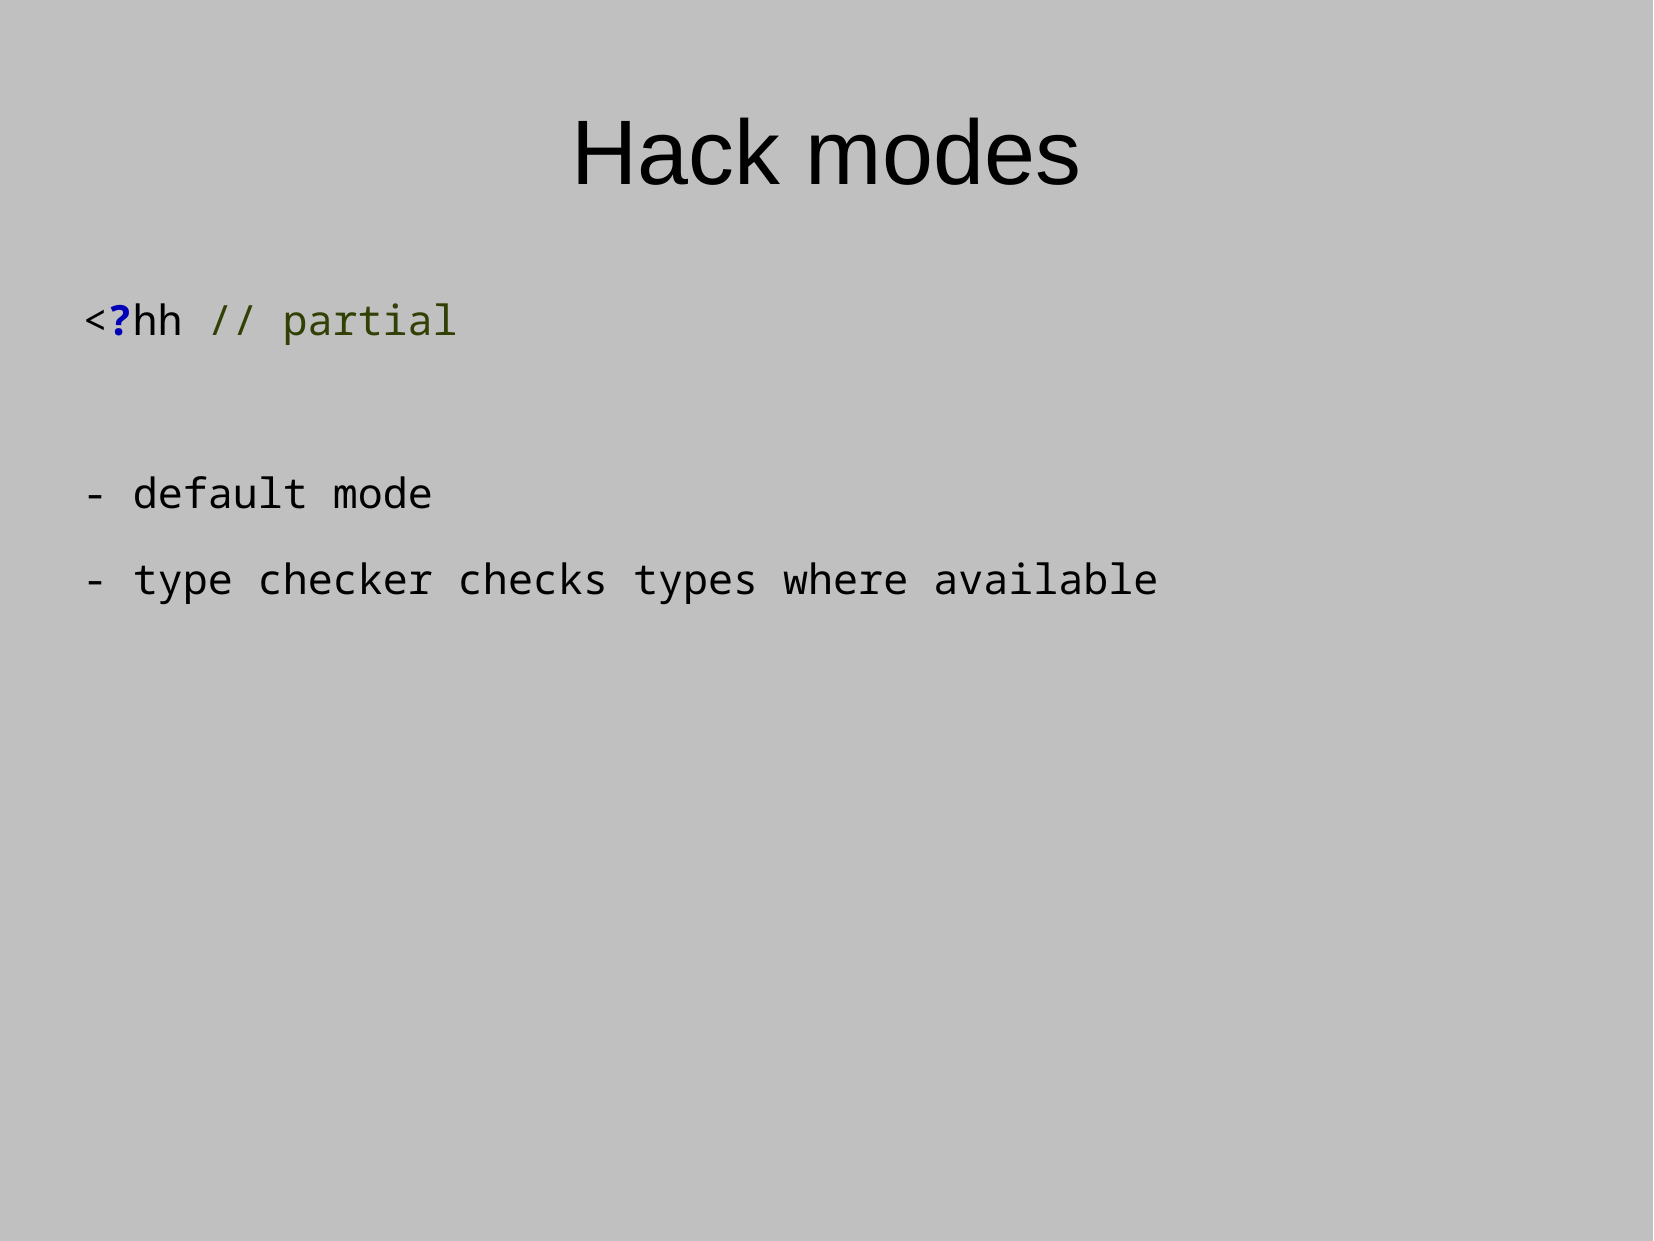

# Hack modes
<?hh // partial
- default mode
- type checker checks types where available